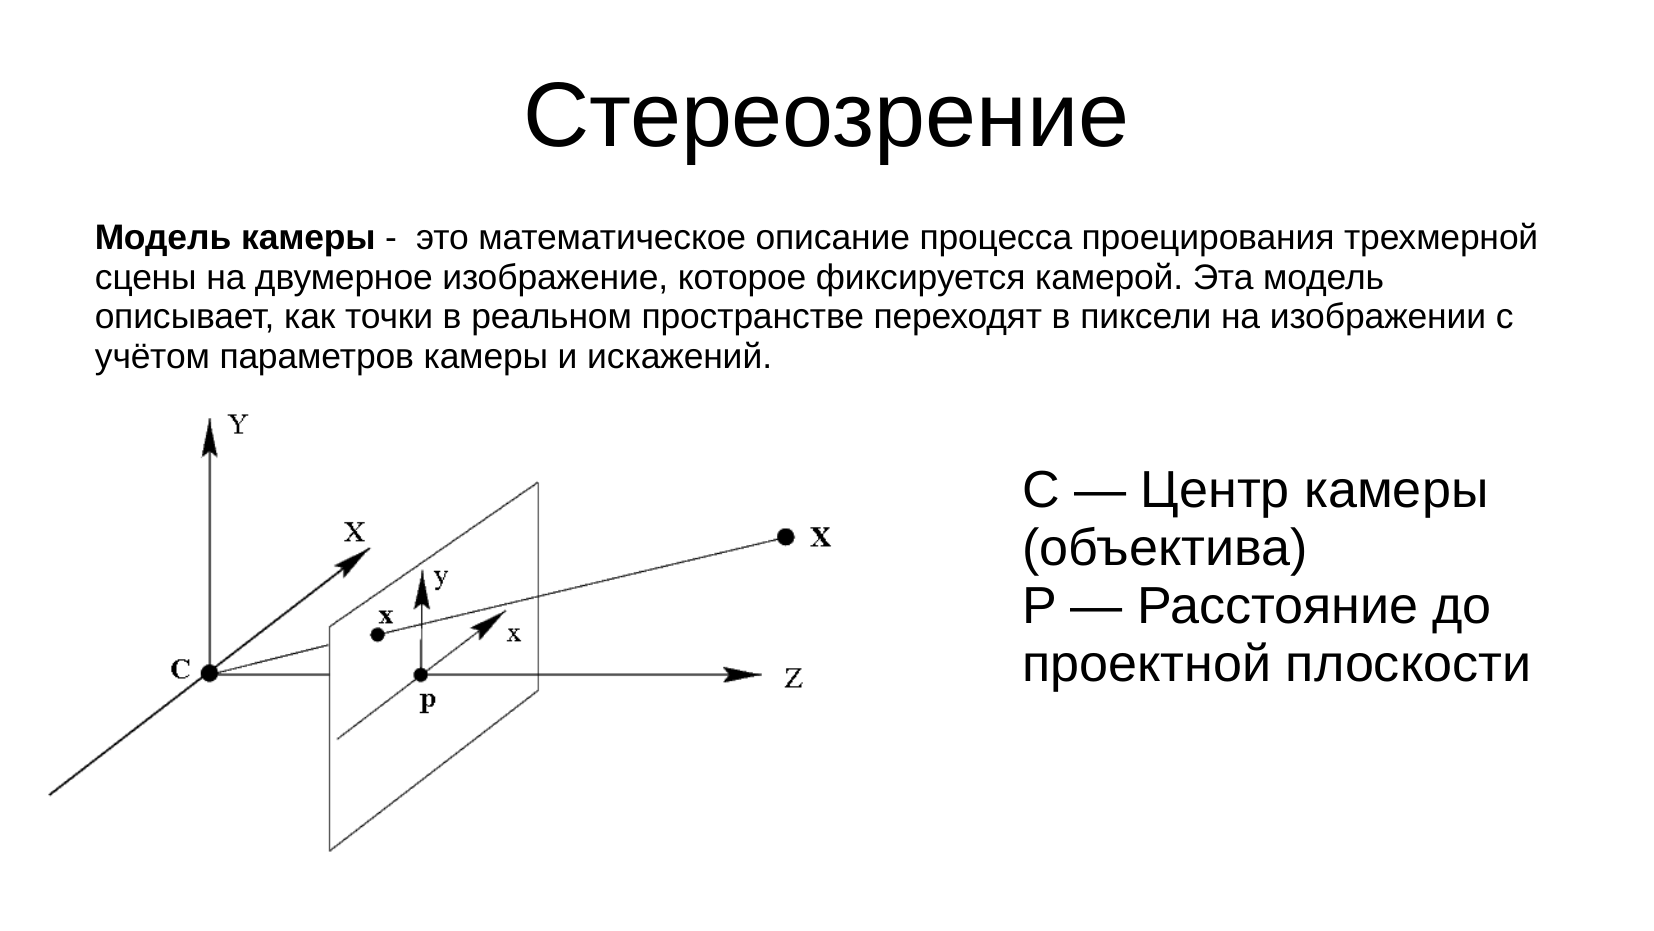

# Стереозрение
Модель камеры - это математическое описание процесса проецирования трехмерной сцены на двумерное изображение, которое фиксируется камерой. Эта модель описывает, как точки в реальном пространстве переходят в пиксели на изображении с учётом параметров камеры и искажений.
С — Центр камеры (объектива)
P — Расстояние до проектной плоскости